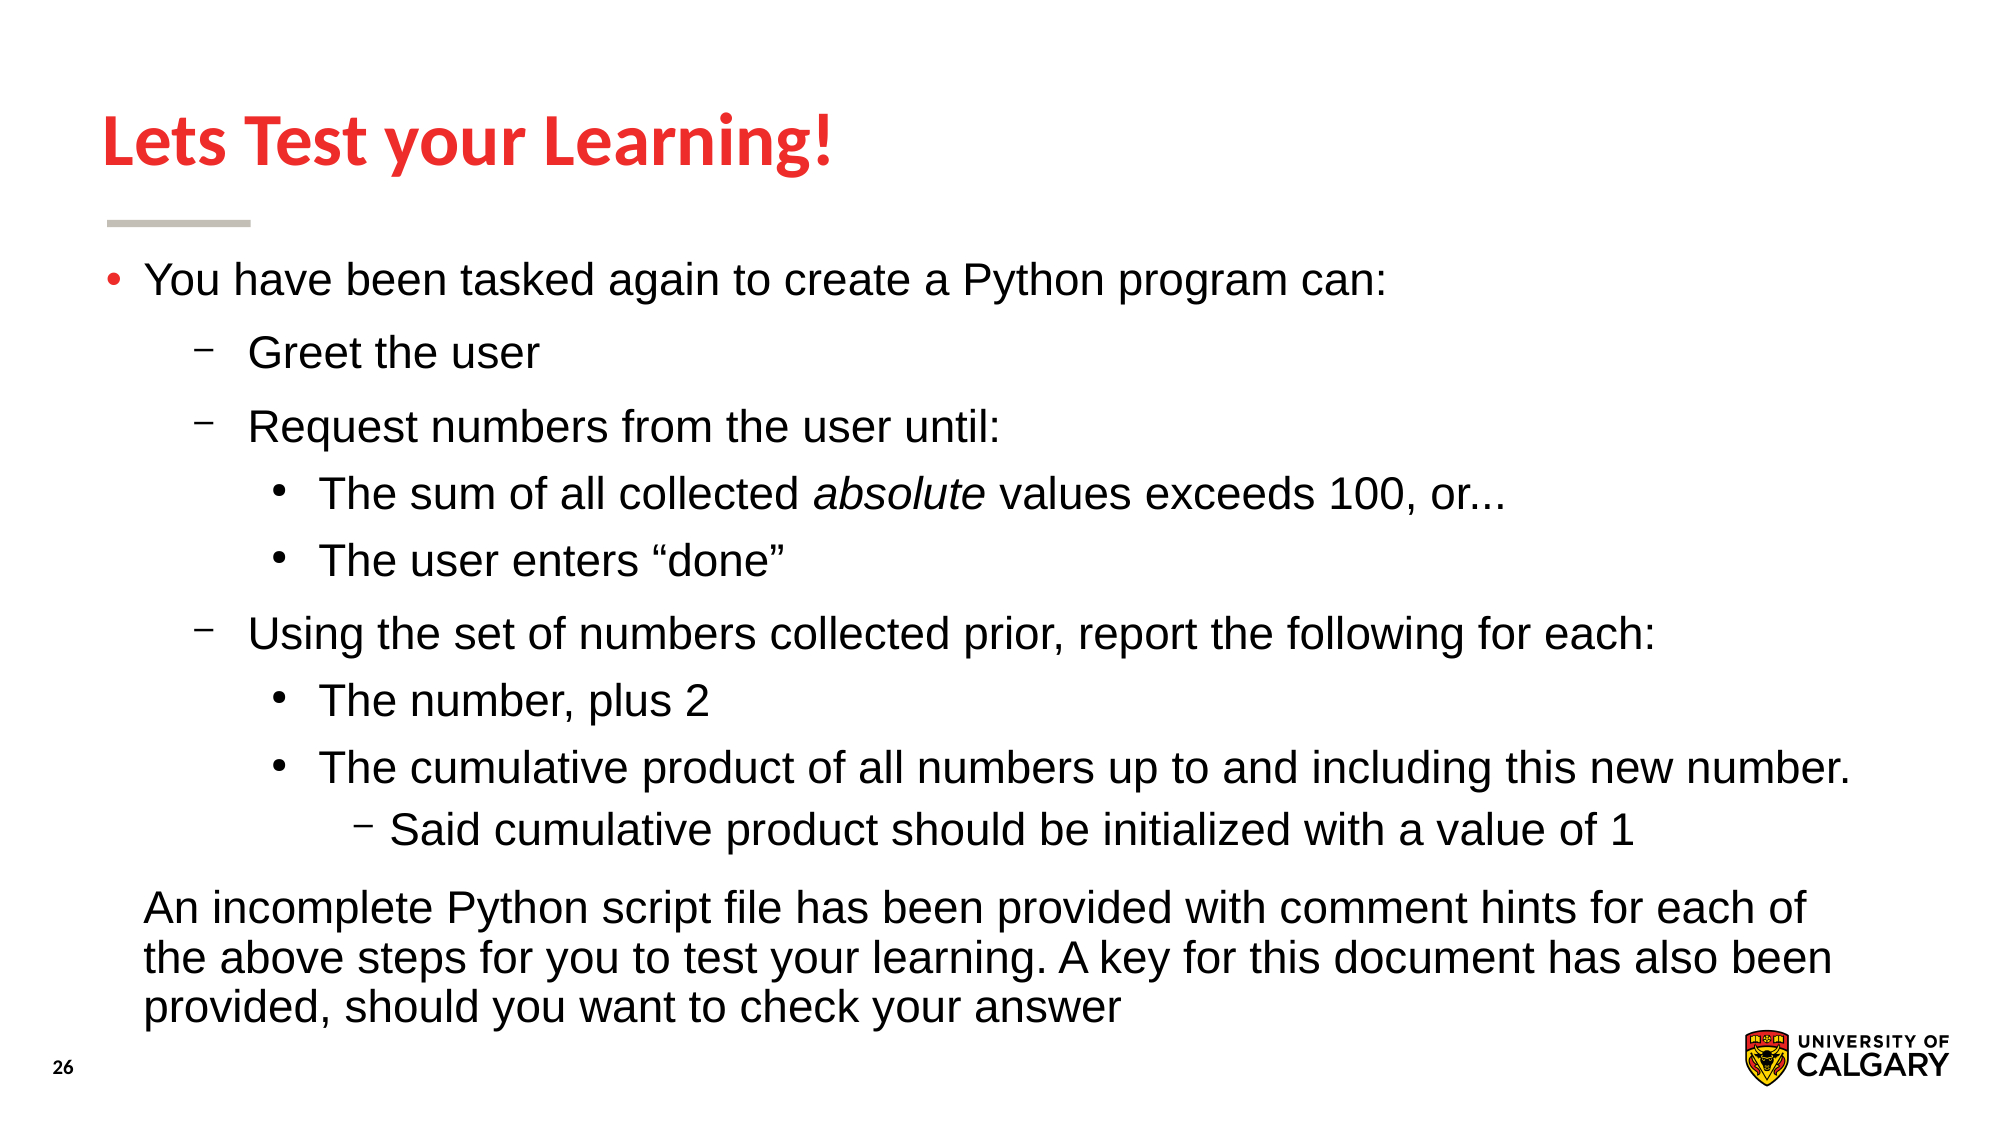

# Lets Test your Learning!
You have been tasked again to create a Python program can:
Greet the user
Request numbers from the user until:
The sum of all collected absolute values exceeds 100, or...
The user enters “done”
Using the set of numbers collected prior, report the following for each:
The number, plus 2
The cumulative product of all numbers up to and including this new number.
Said cumulative product should be initialized with a value of 1
An incomplete Python script file has been provided with comment hints for each of the above steps for you to test your learning. A key for this document has also been provided, should you want to check your answer